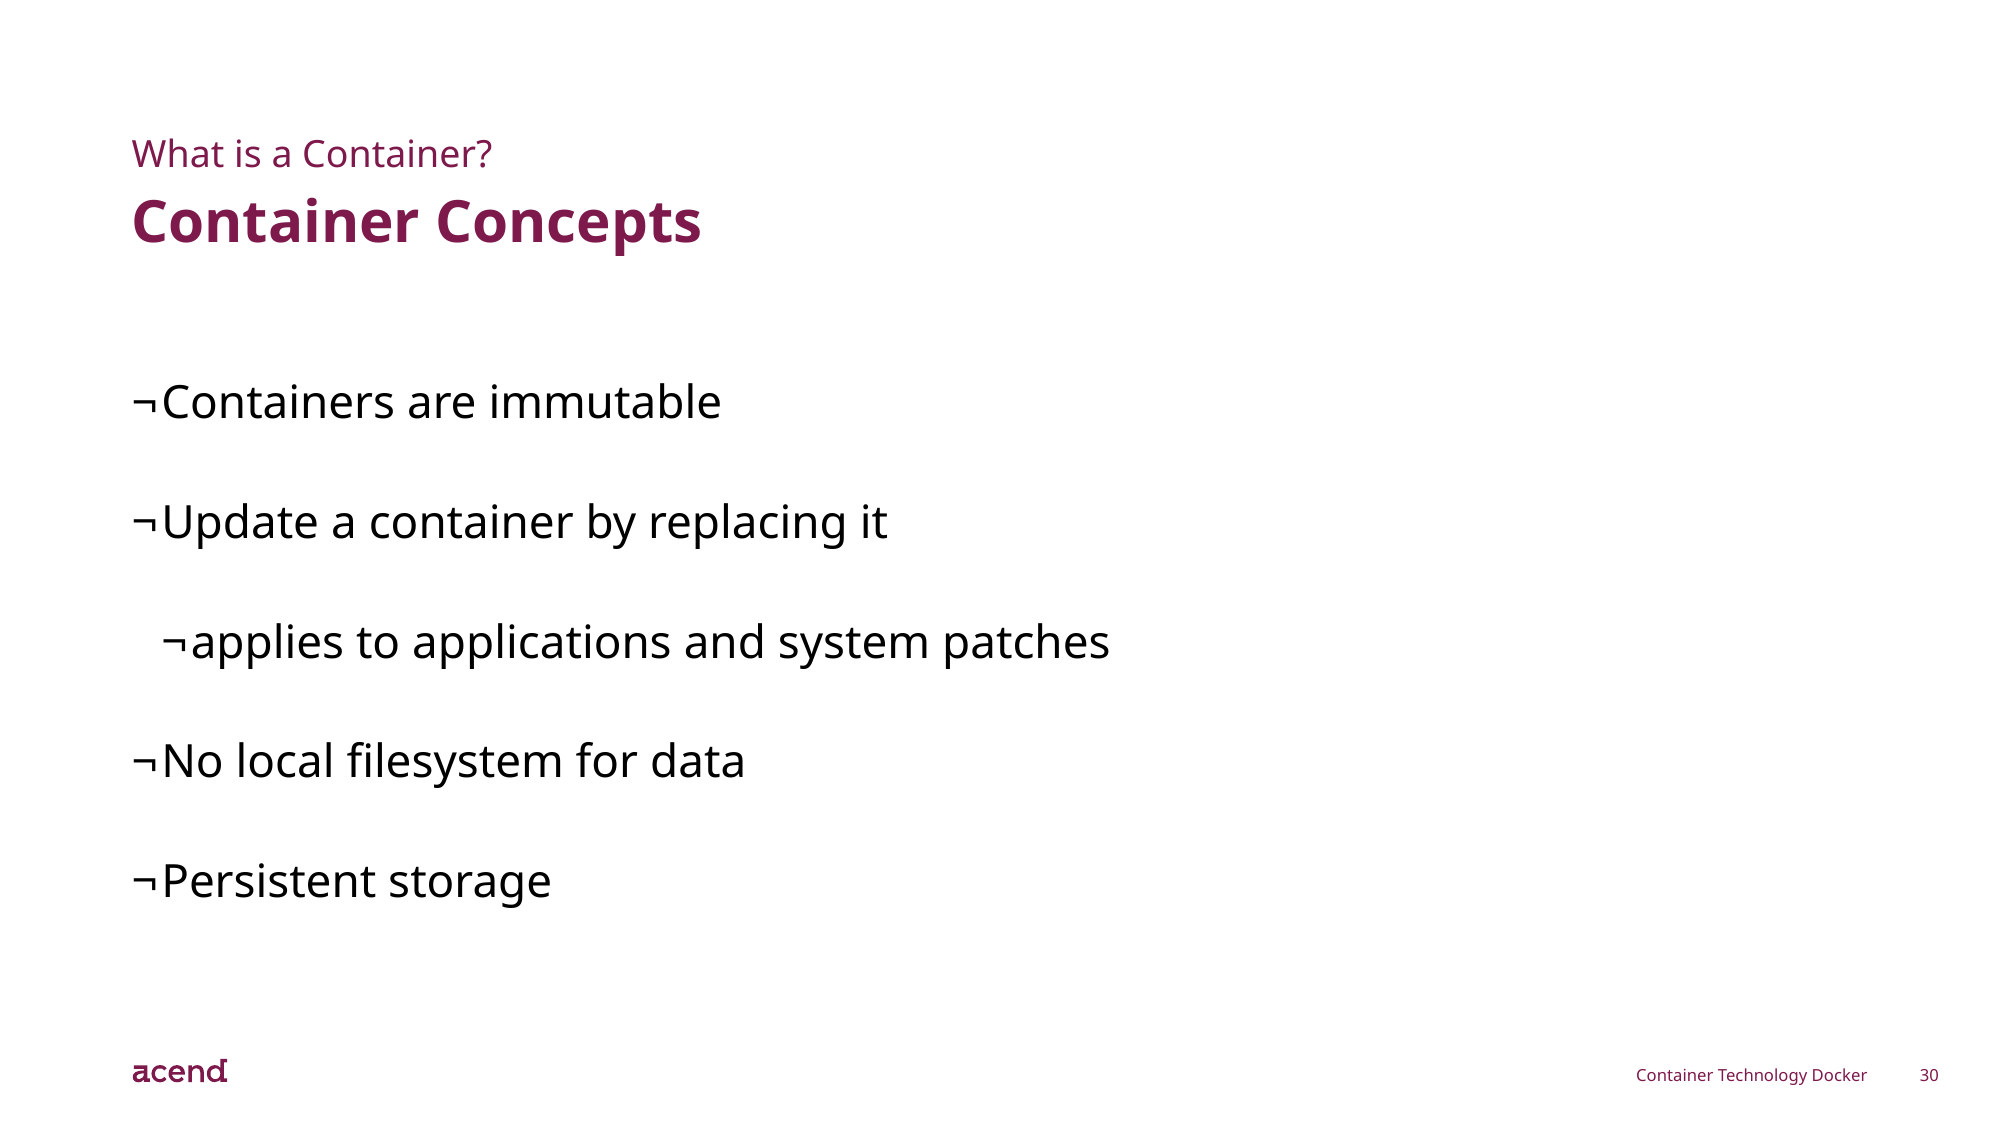

What is a Container?
Container Concepts
# Containers are immutable
Update a container by replacing it
applies to applications and system patches
No local filesystem for data
Persistent storage
Container Technology Docker
30